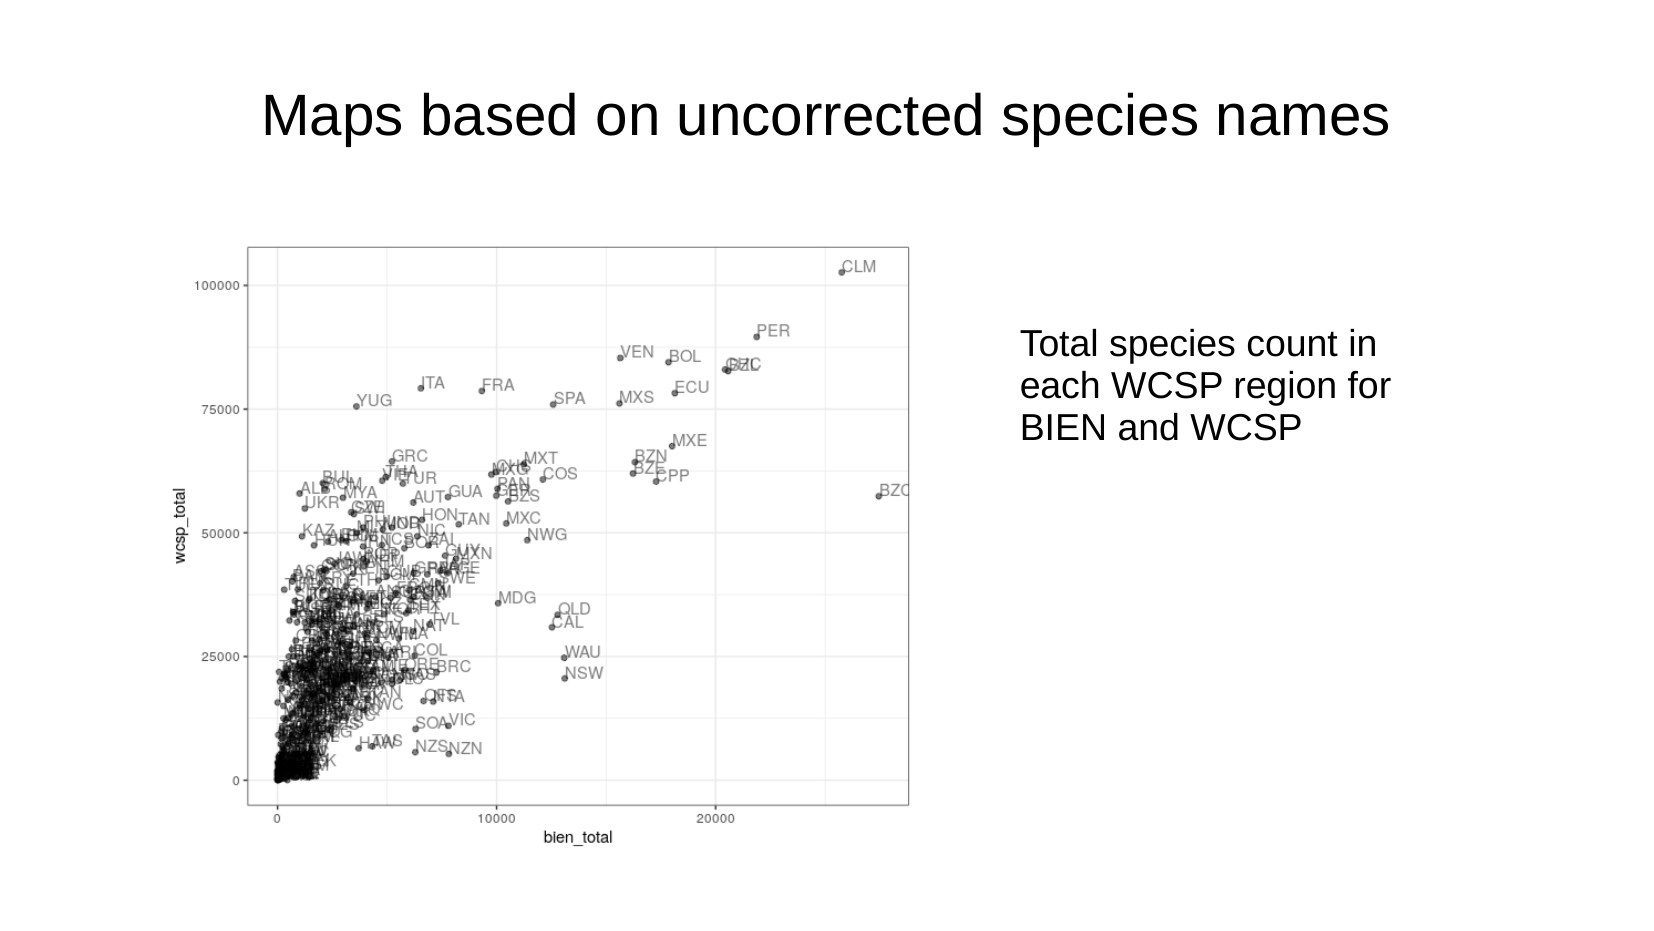

# Maps based on uncorrected species names
Total species count in each WCSP region for BIEN and WCSP